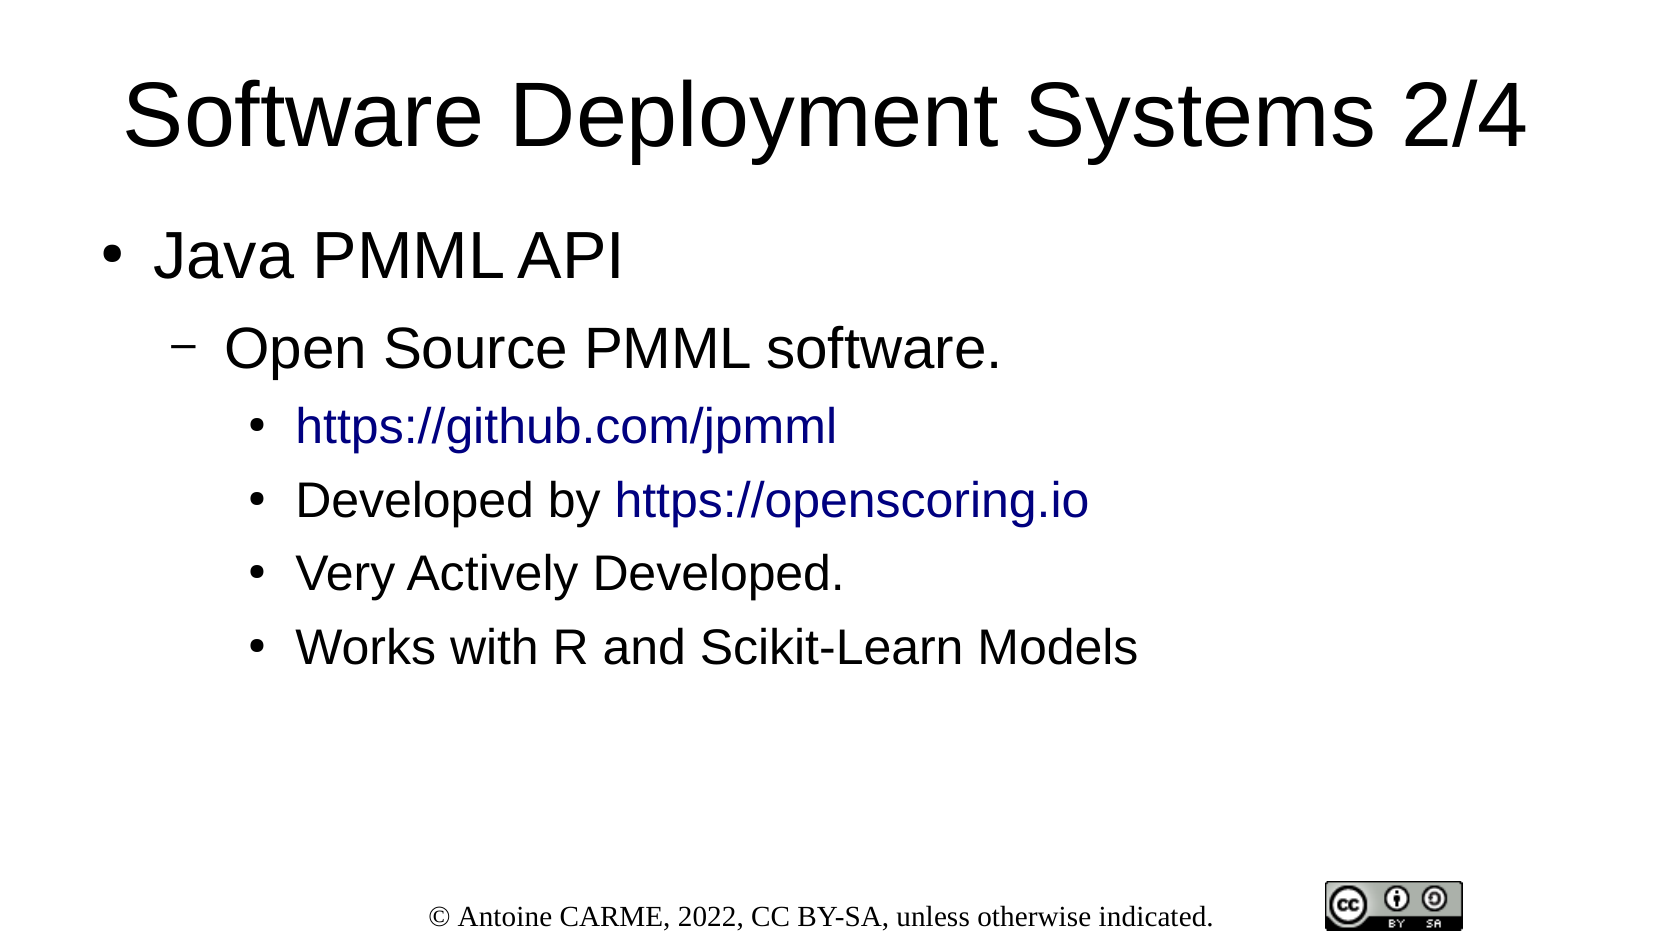

# Software Deployment Systems 2/4
Java PMML API
Open Source PMML software.
https://github.com/jpmml
Developed by https://openscoring.io
Very Actively Developed.
Works with R and Scikit-Learn Models